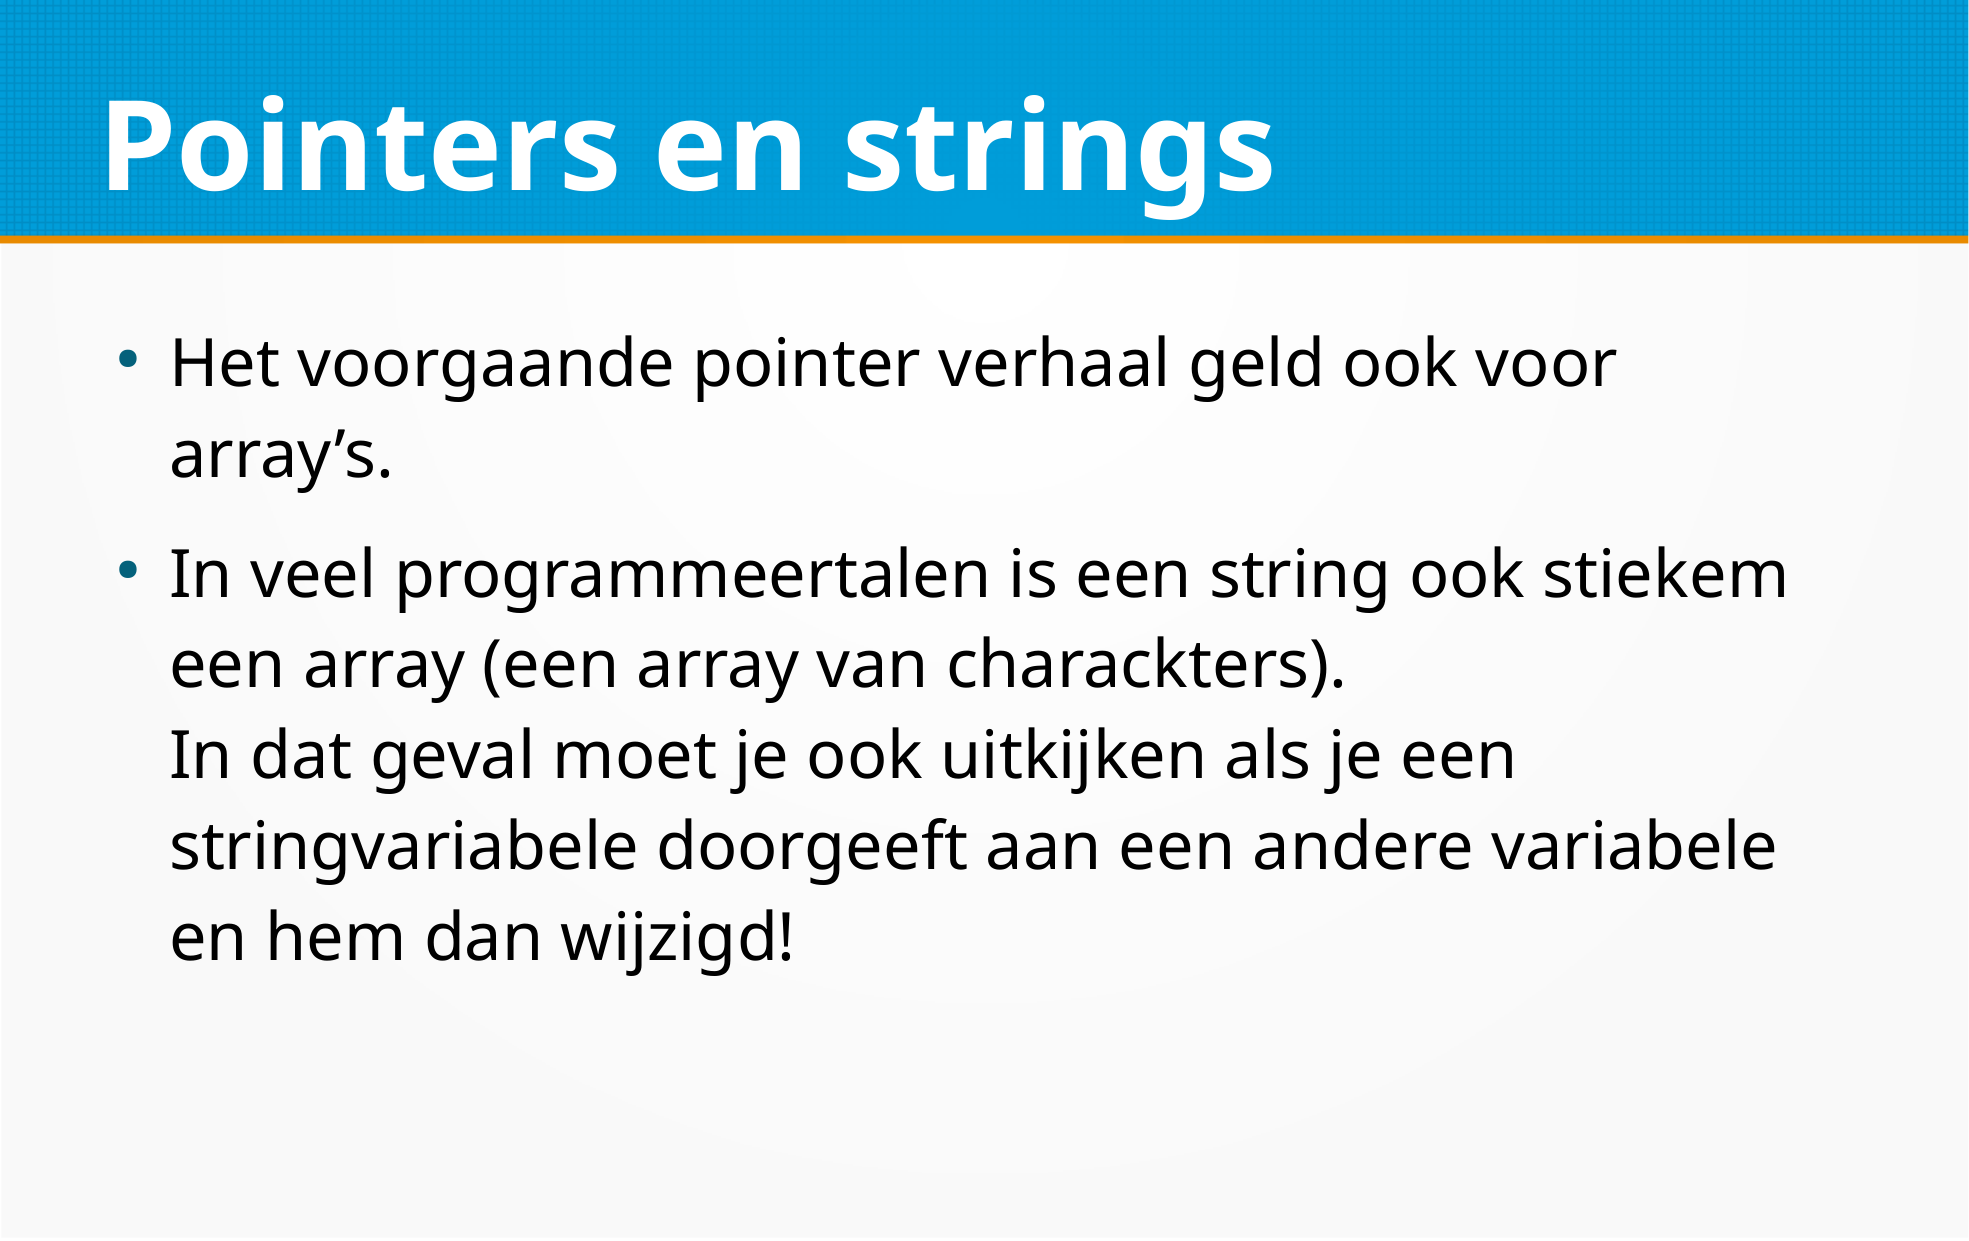

# Pointers en strings
Het voorgaande pointer verhaal geld ook voor array’s.
In veel programmeertalen is een string ook stiekem een array (een array van charackters).
In dat geval moet je ook uitkijken als je een stringvariabele doorgeeft aan een andere variabele en hem dan wijzigd!